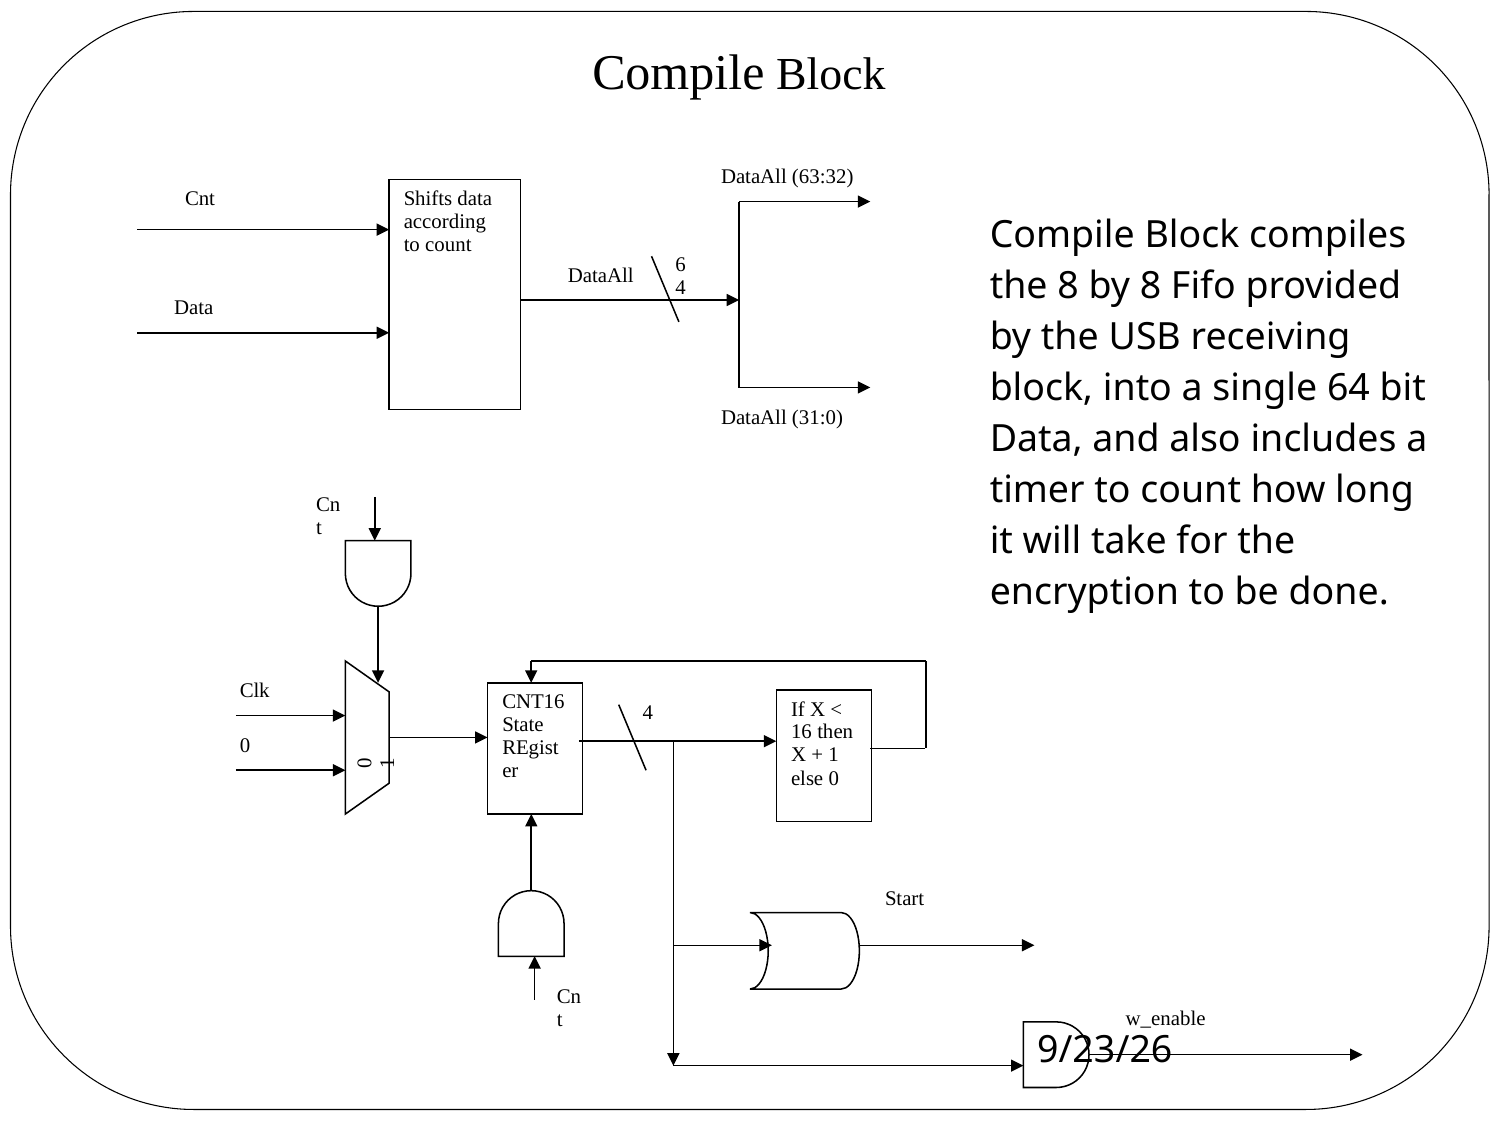

Compile Block
DataAll (63:32)
Cnt
Shifts data according to count
64
DataAll
Data
DataAll (31:0)
Cnt
Clk
CNT16State REgister
If X < 16 then X + 1 else 0
4
0 1
0
Start
Cnt
w_enable
Compile Block compiles the 8 by 8 Fifo provided by the USB receiving block, into a single 64 bit Data, and also includes a timer to count how long it will take for the encryption to be done.